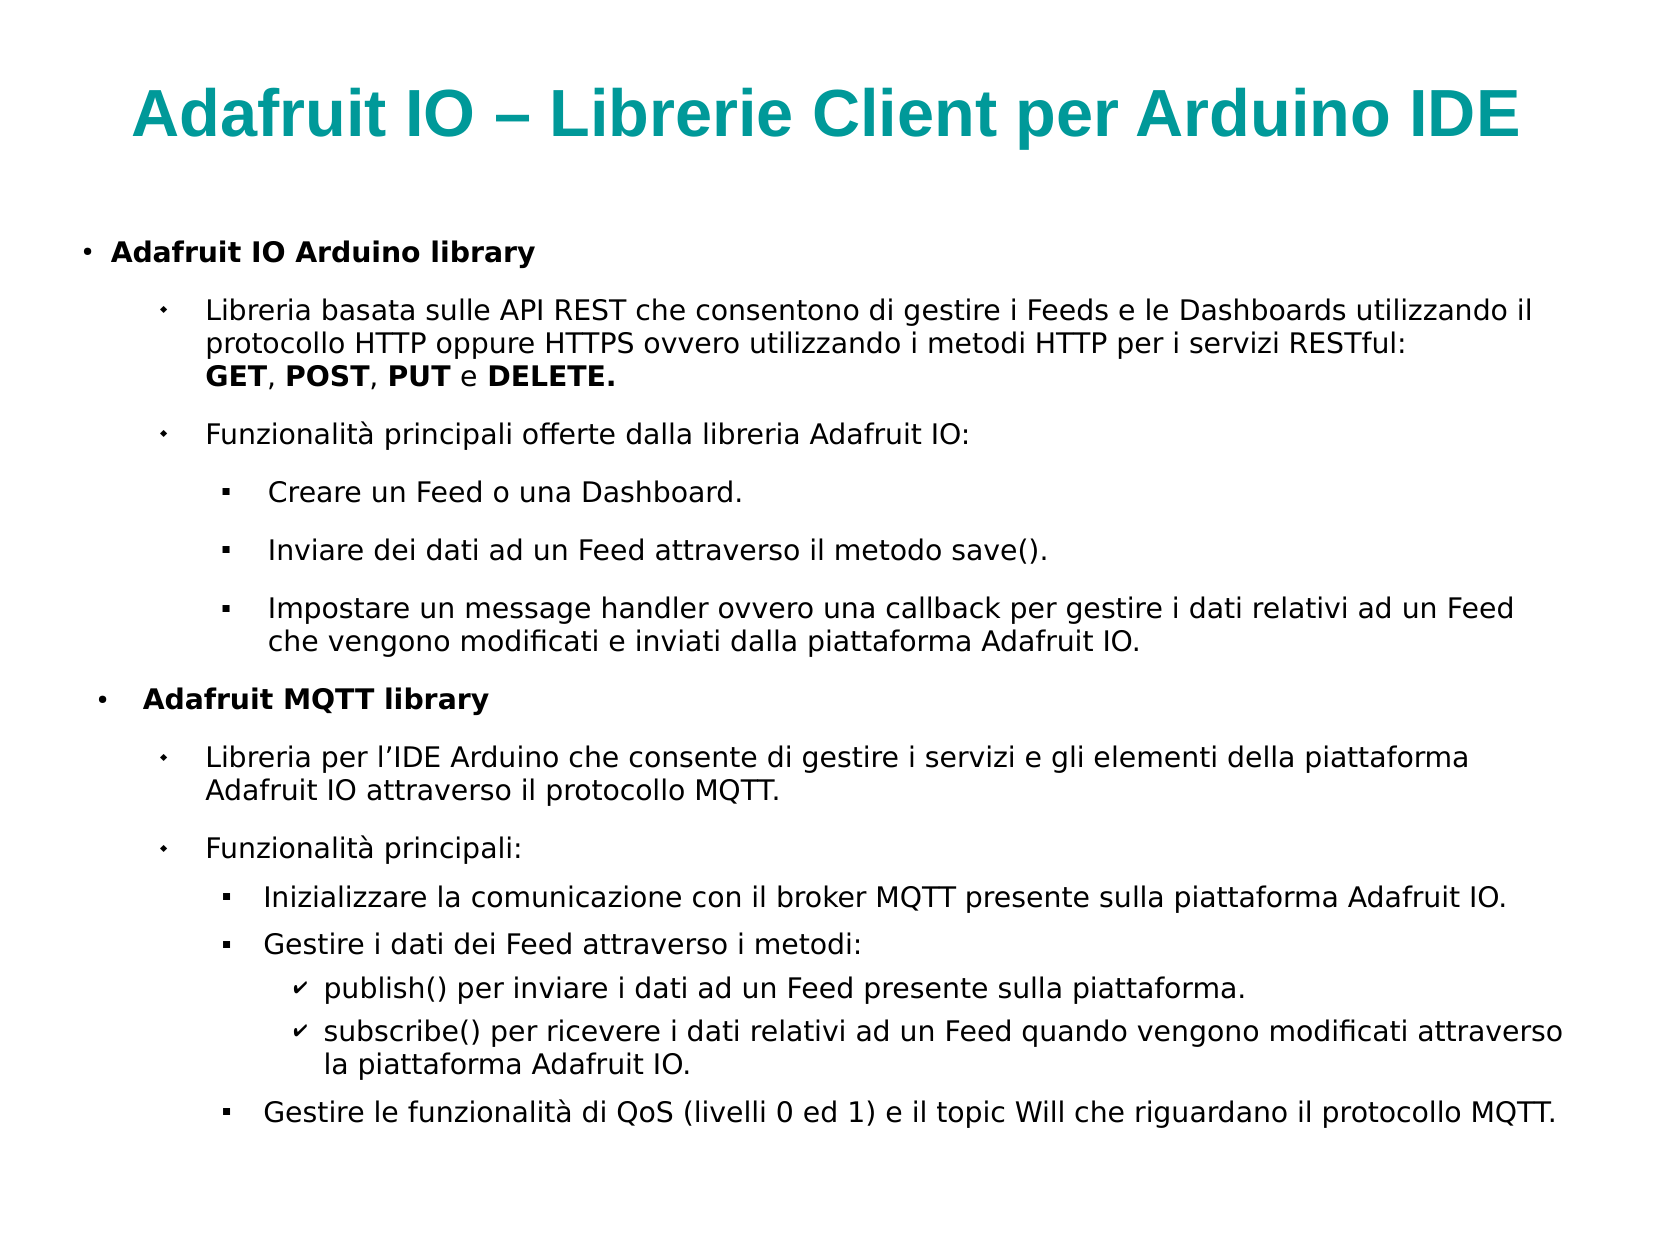

# Adafruit IO – Librerie Client per Arduino IDE
Adafruit IO Arduino library
Libreria basata sulle API REST che consentono di gestire i Feeds e le Dashboards utilizzando il protocollo HTTP oppure HTTPS ovvero utilizzando i metodi HTTP per i servizi RESTful: GET, POST, PUT e DELETE.
Funzionalità principali offerte dalla libreria Adafruit IO:
Creare un Feed o una Dashboard.
Inviare dei dati ad un Feed attraverso il metodo save().
Impostare un message handler ovvero una callback per gestire i dati relativi ad un Feed che vengono modificati e inviati dalla piattaforma Adafruit IO.
Adafruit MQTT library
Libreria per l’IDE Arduino che consente di gestire i servizi e gli elementi della piattaforma Adafruit IO attraverso il protocollo MQTT.
Funzionalità principali:
Inizializzare la comunicazione con il broker MQTT presente sulla piattaforma Adafruit IO.
Gestire i dati dei Feed attraverso i metodi:
publish() per inviare i dati ad un Feed presente sulla piattaforma.
subscribe() per ricevere i dati relativi ad un Feed quando vengono modificati attraverso la piattaforma Adafruit IO.
Gestire le funzionalità di QoS (livelli 0 ed 1) e il topic Will che riguardano il protocollo MQTT.